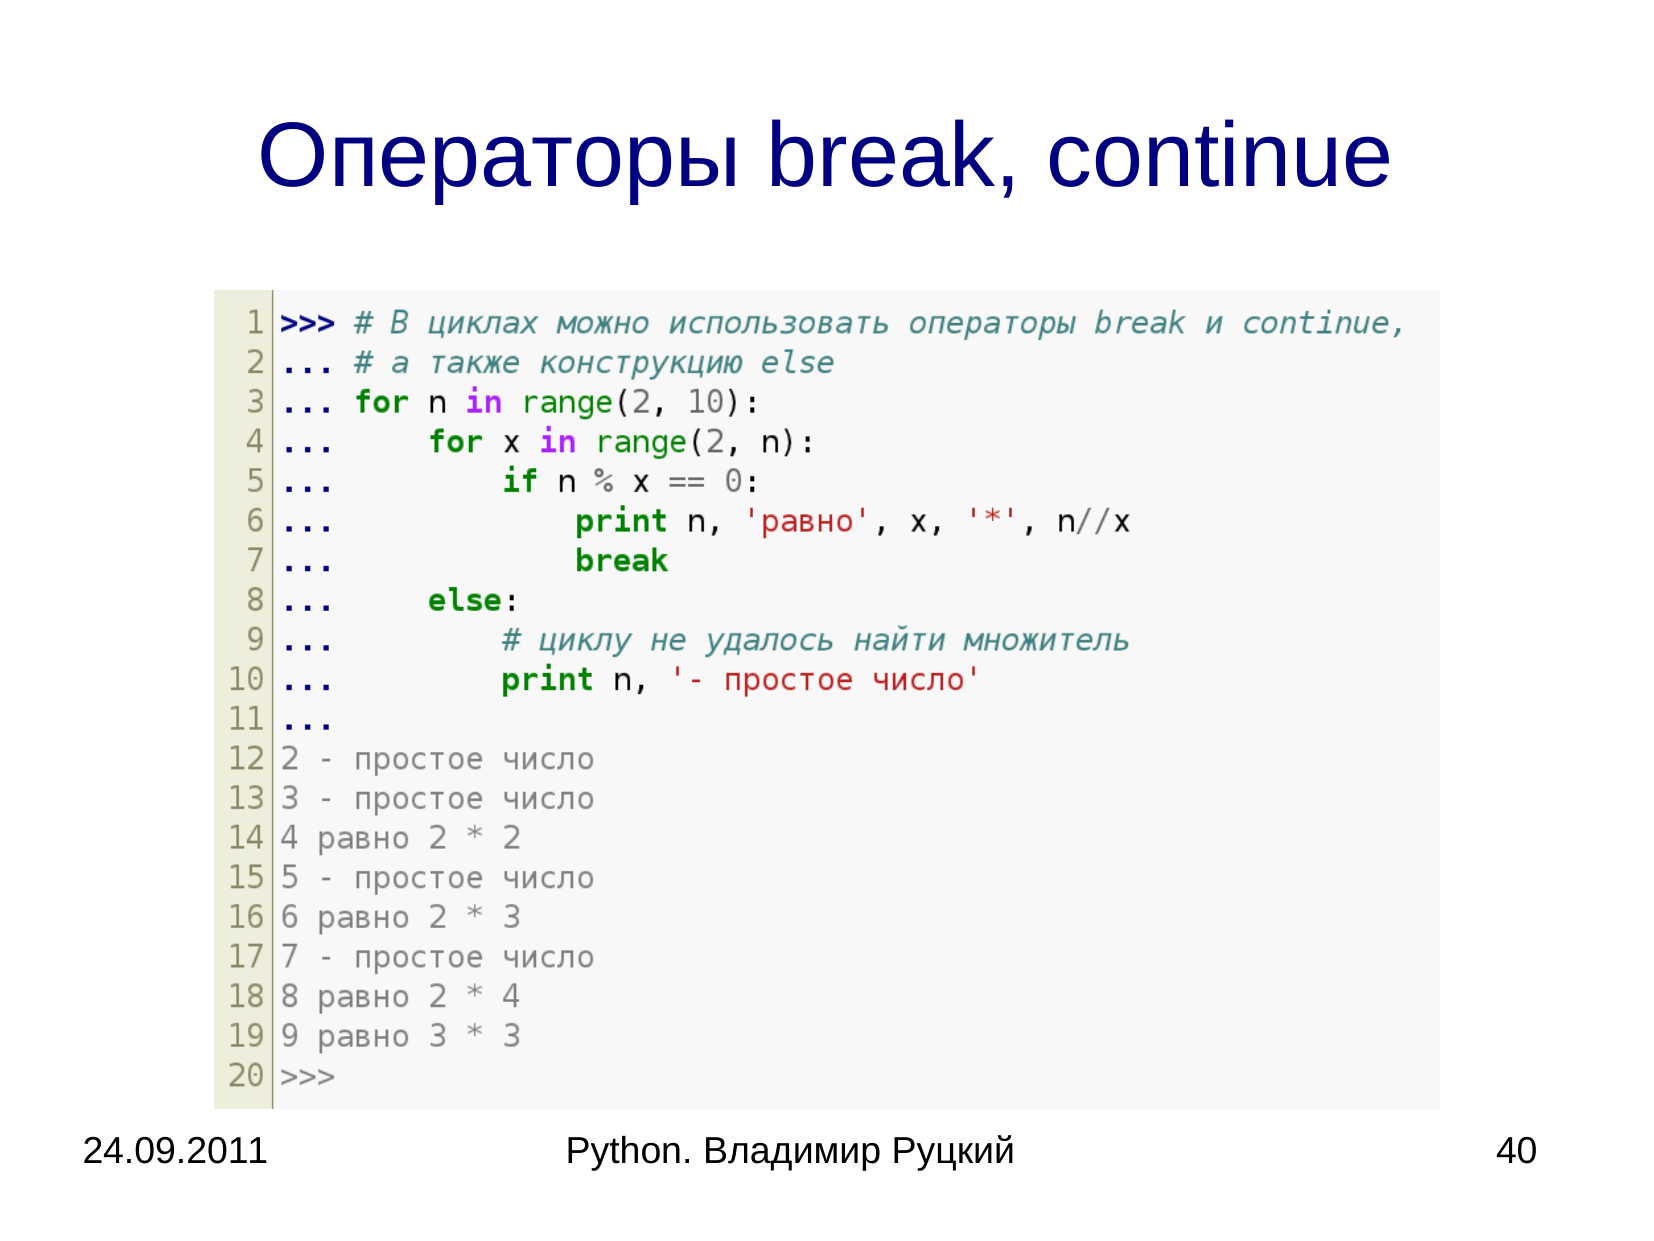

# Операторы break, continue
24.09.2011
Python. Владимир Руцкий
40